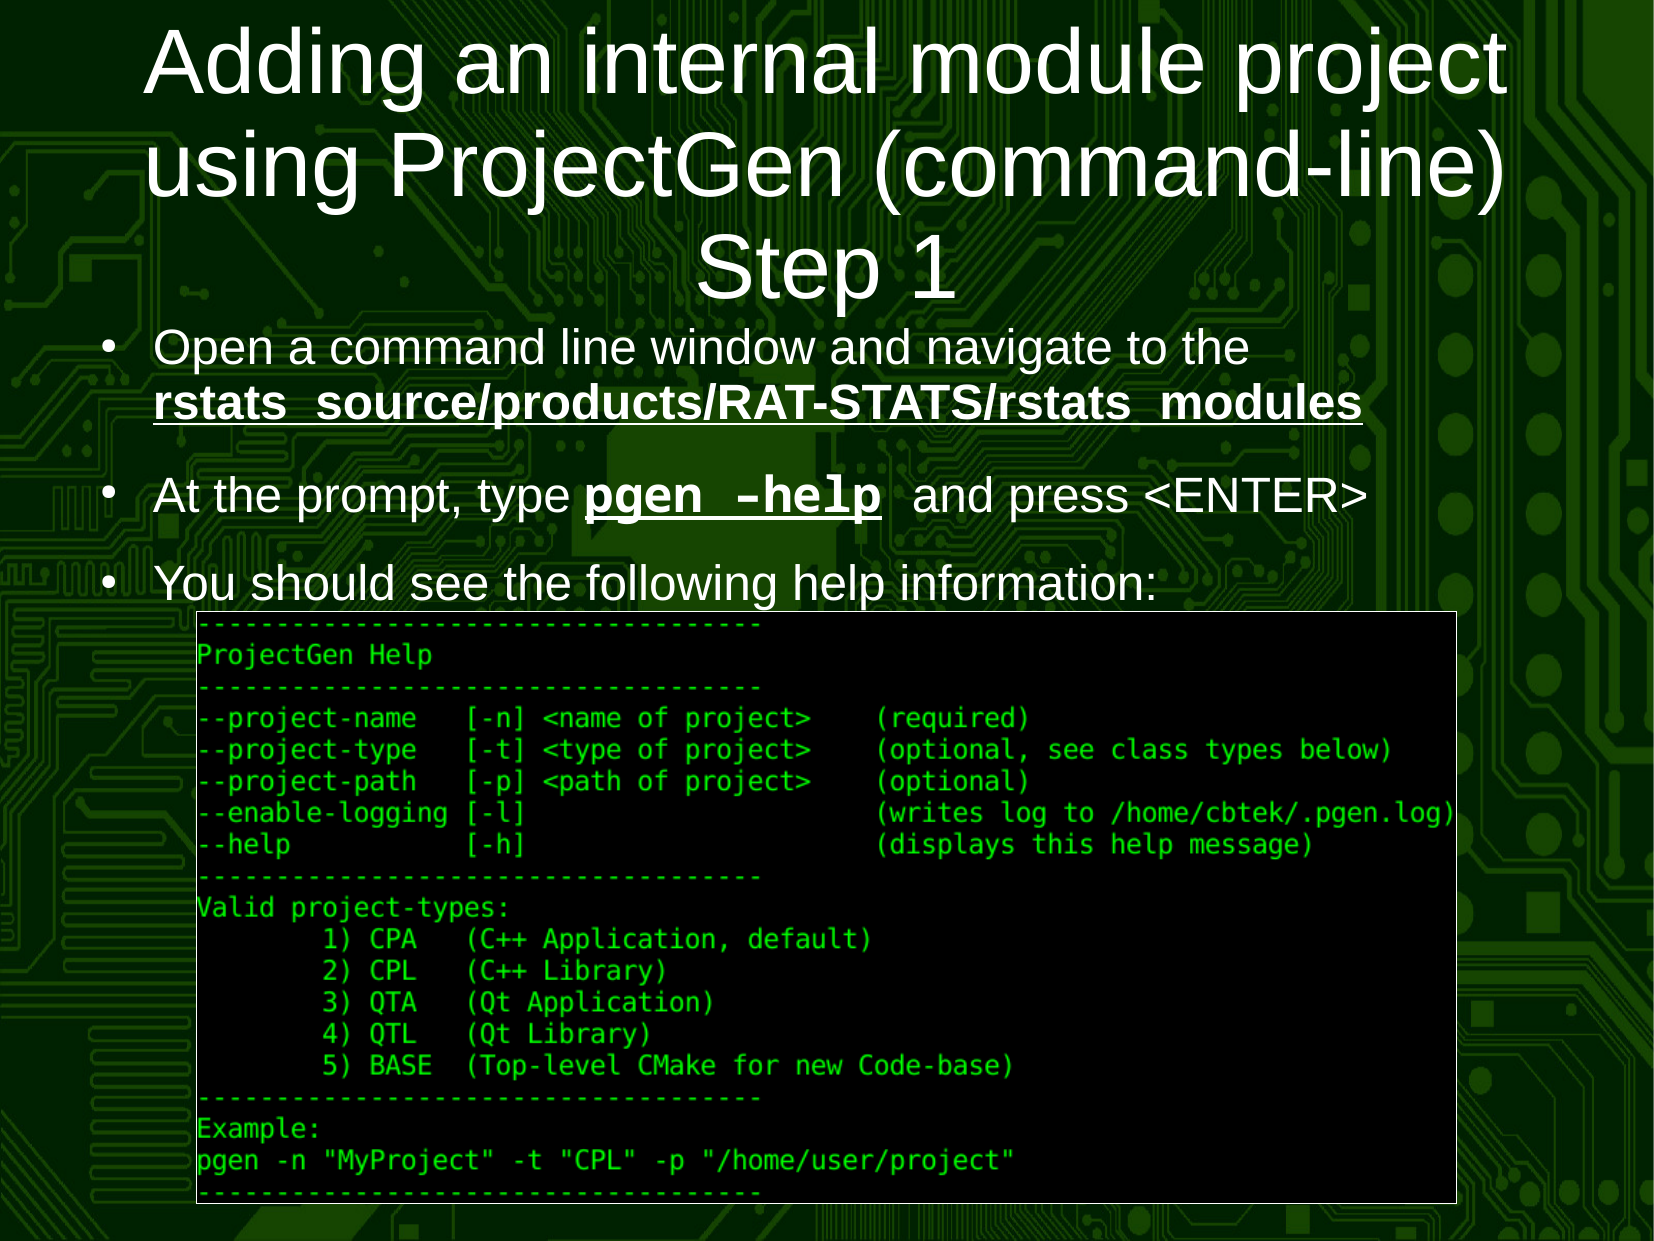

# Adding an internal module project using ProjectGen (command-line) Step 1
Open a command line window and navigate to the rstats_source/products/RAT-STATS/rstats_modules
At the prompt, type pgen –help and press <ENTER>
You should see the following help information: